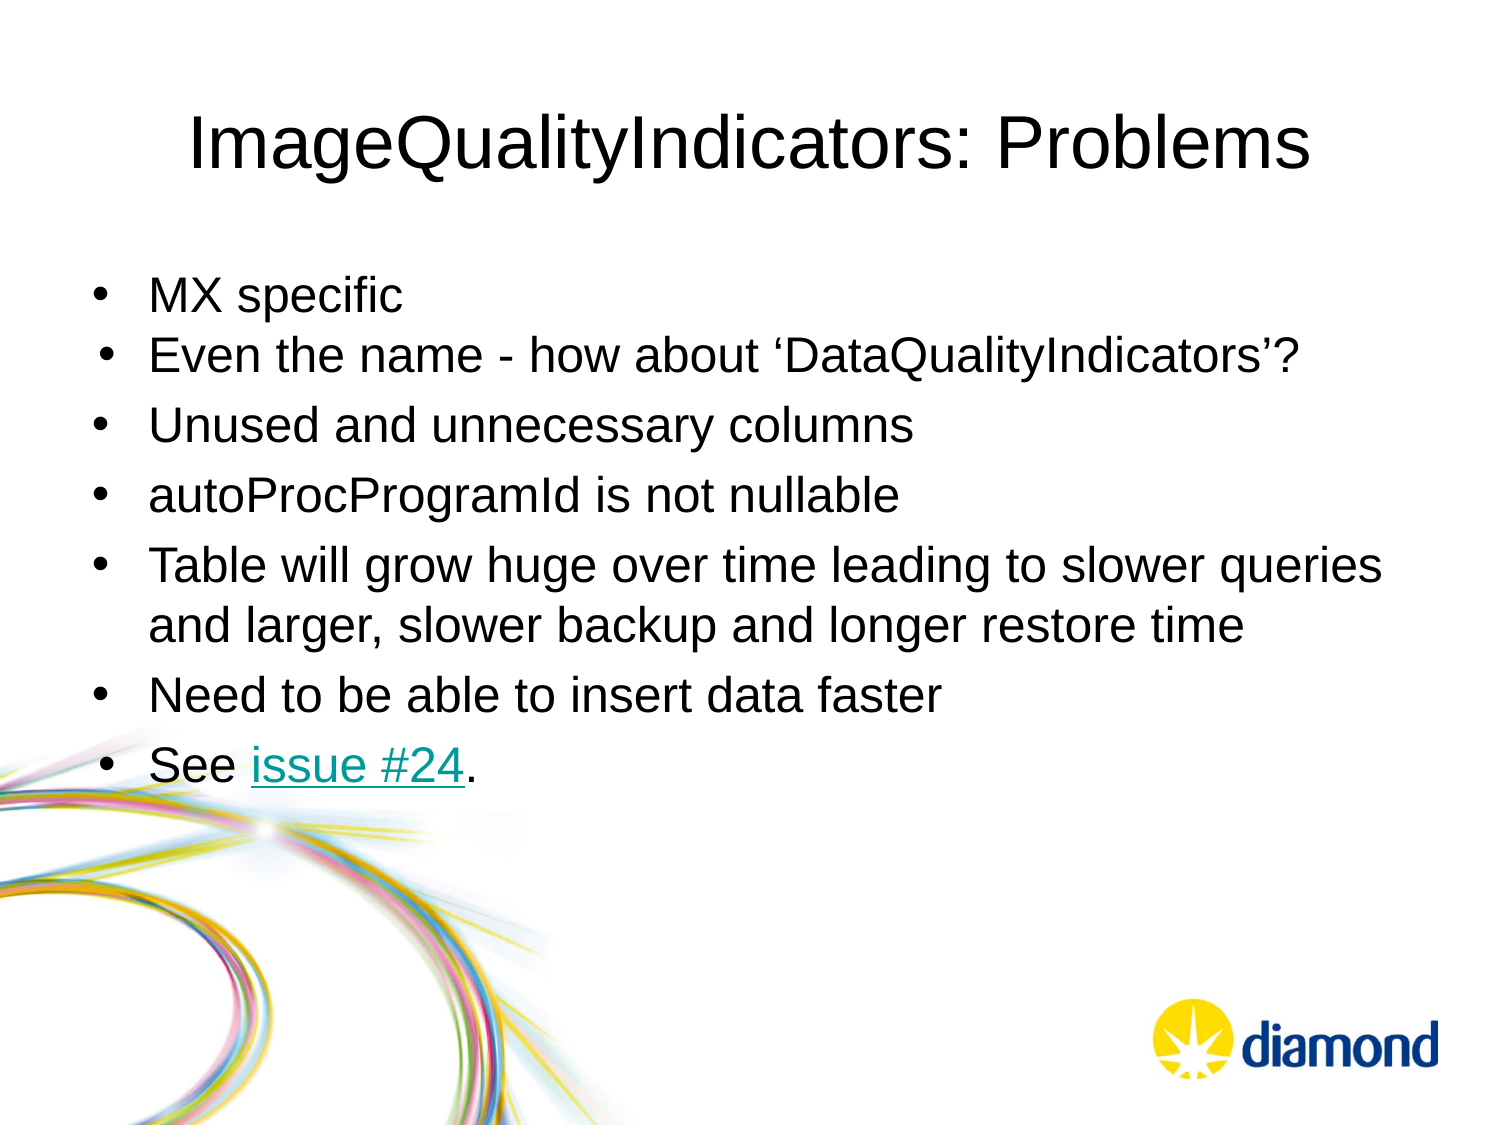

# ImageQualityIndicators: Problems
MX specific
Even the name - how about ‘DataQualityIndicators’?
Unused and unnecessary columns
autoProcProgramId is not nullable
Table will grow huge over time leading to slower queries and larger, slower backup and longer restore time
Need to be able to insert data faster
See issue #24.